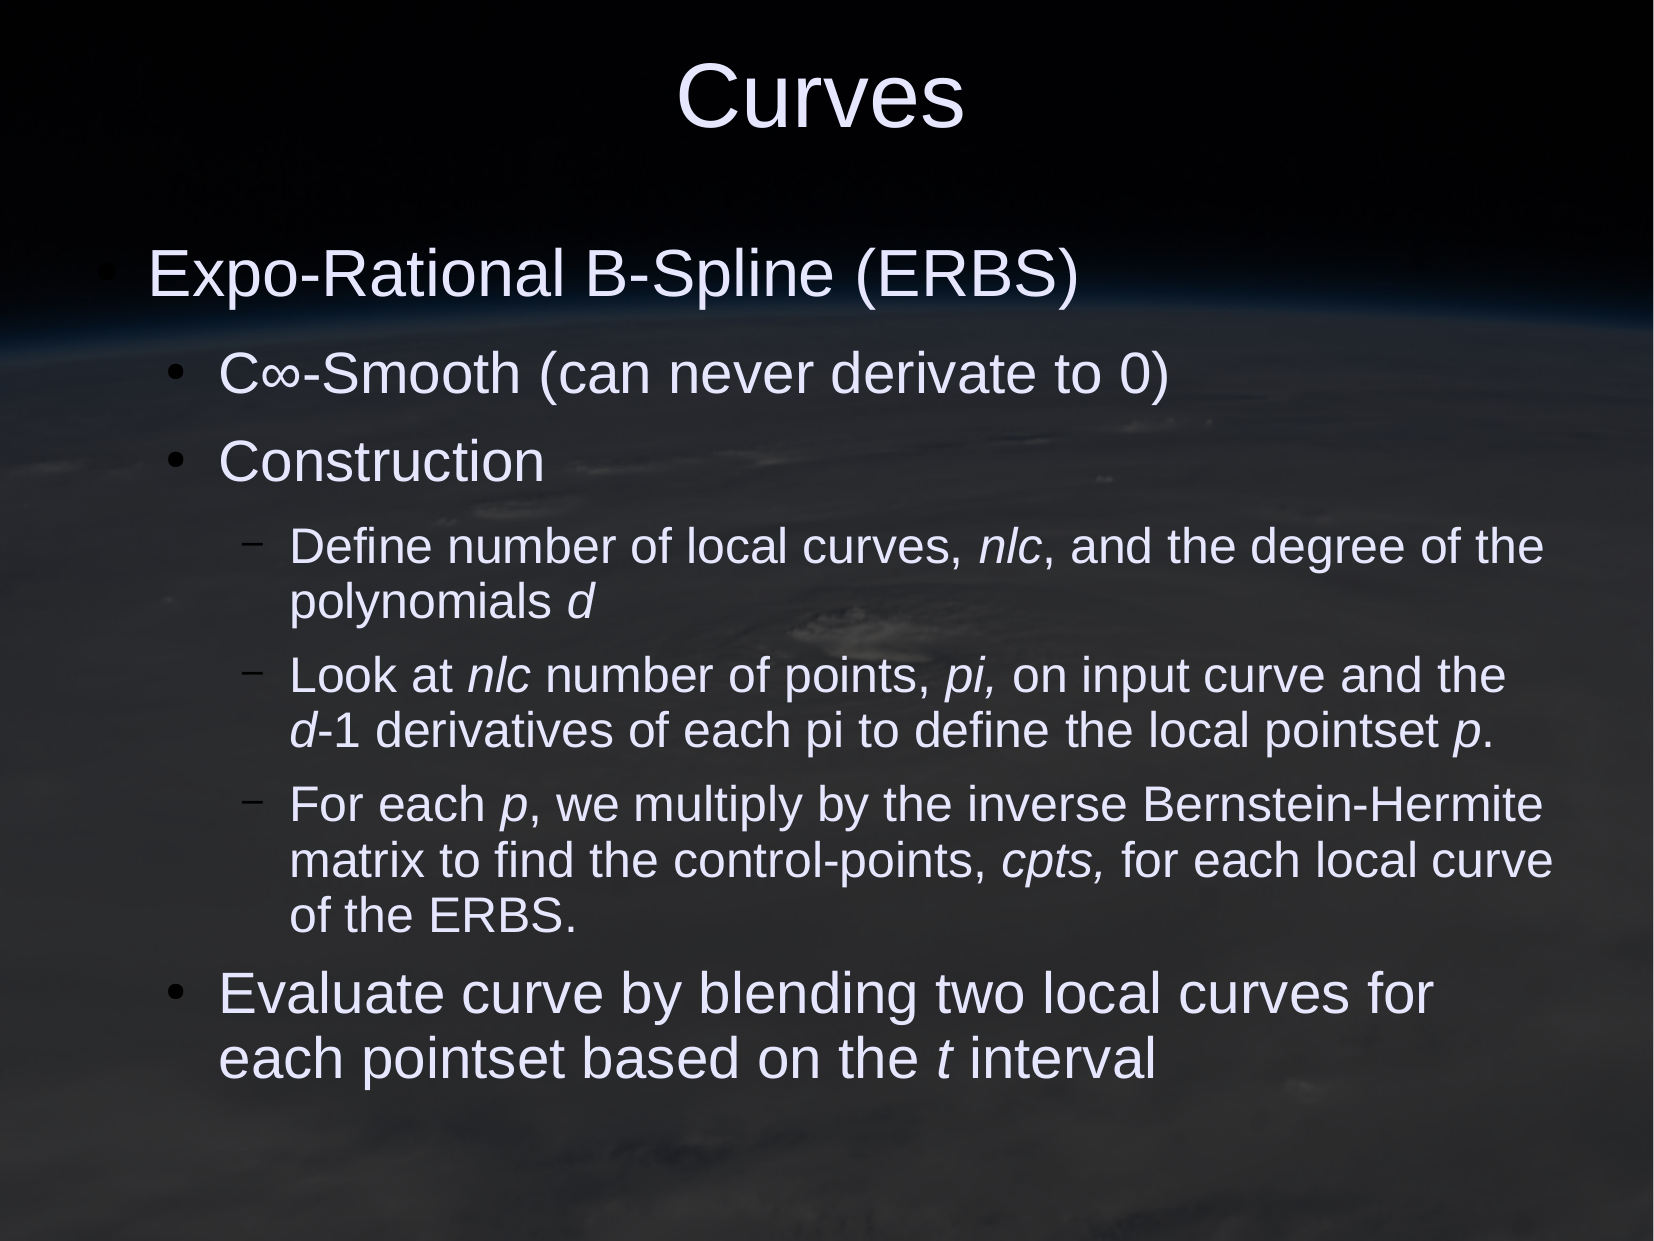

# Curves
Expo-Rational B-Spline (ERBS)
C∞-Smooth (can never derivate to 0)
Construction
Define number of local curves, nlc, and the degree of the polynomials d
Look at nlc number of points, pi, on input curve and the d-1 derivatives of each pi to define the local pointset p.
For each p, we multiply by the inverse Bernstein-Hermite matrix to find the control-points, cpts, for each local curve of the ERBS.
Evaluate curve by blending two local curves for each pointset based on the t interval